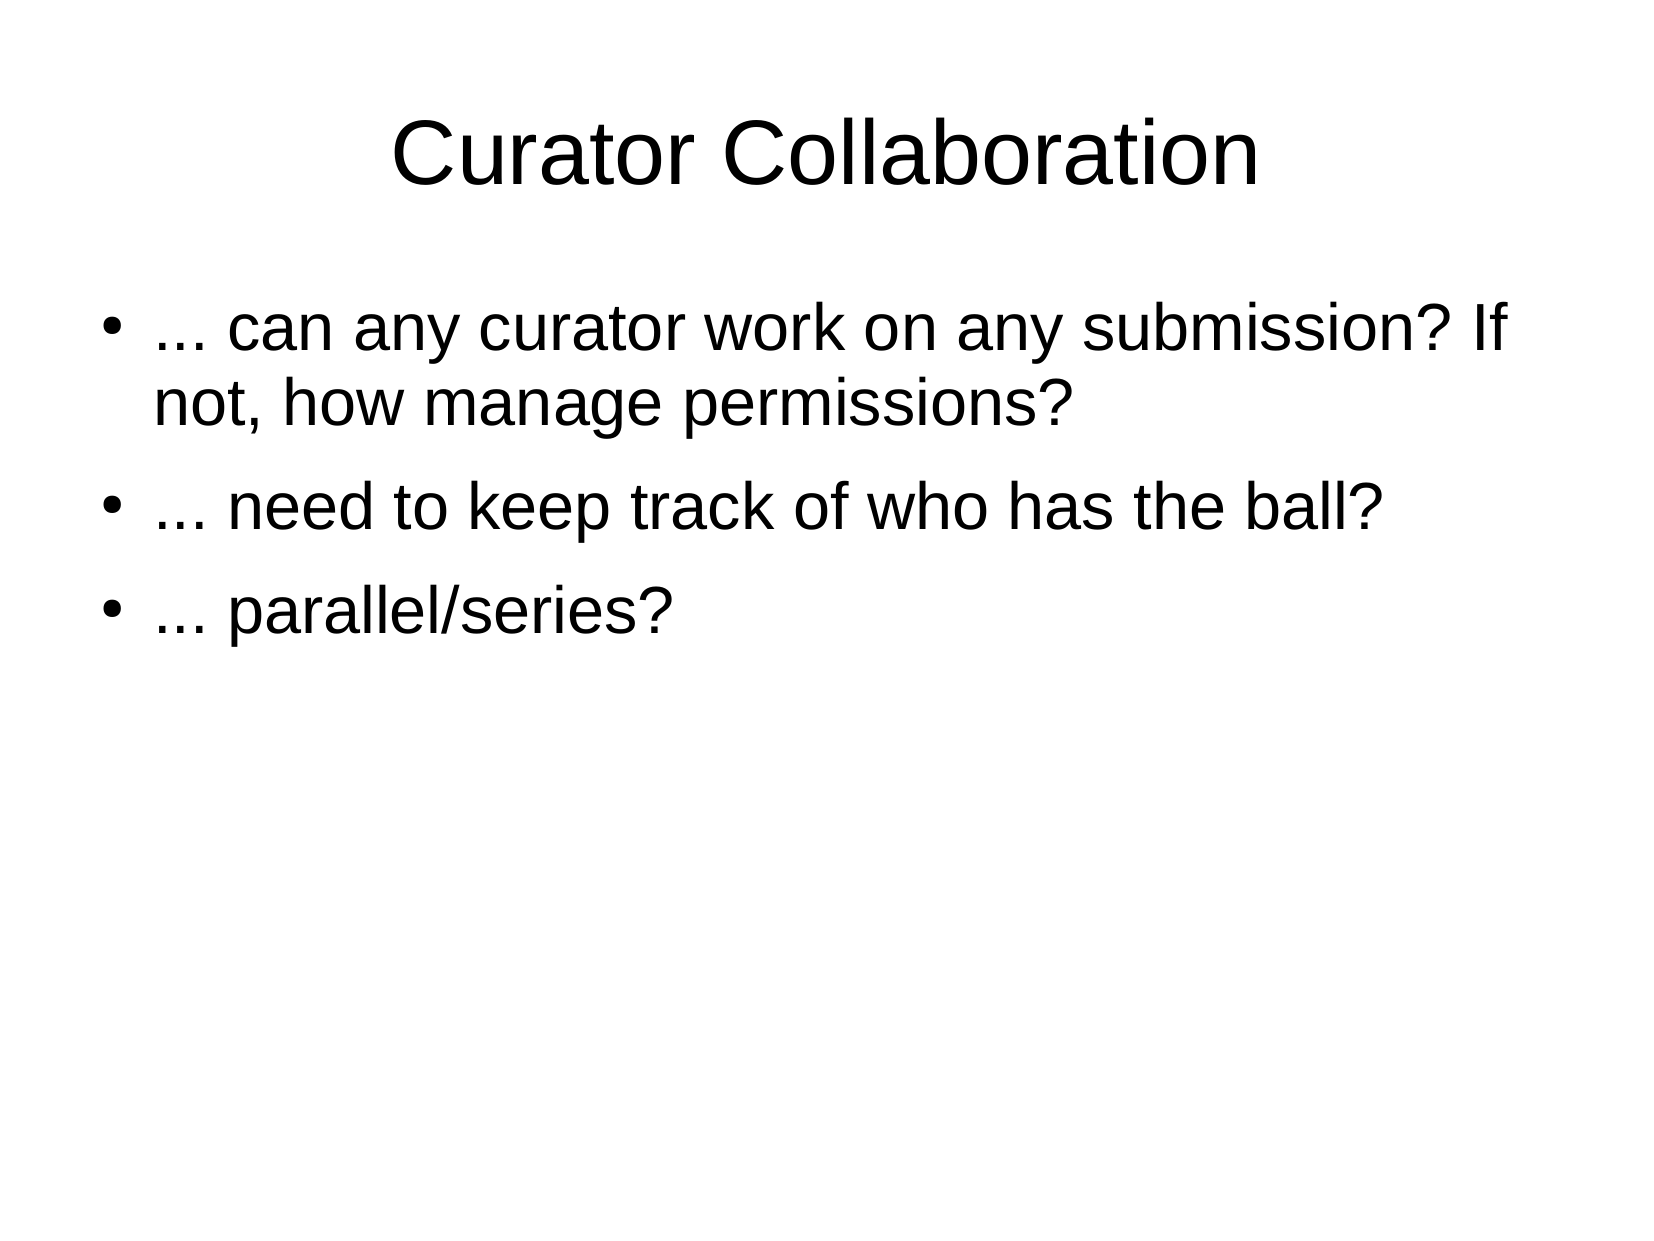

# Curator Collaboration
... can any curator work on any submission? If not, how manage permissions?
... need to keep track of who has the ball?
... parallel/series?